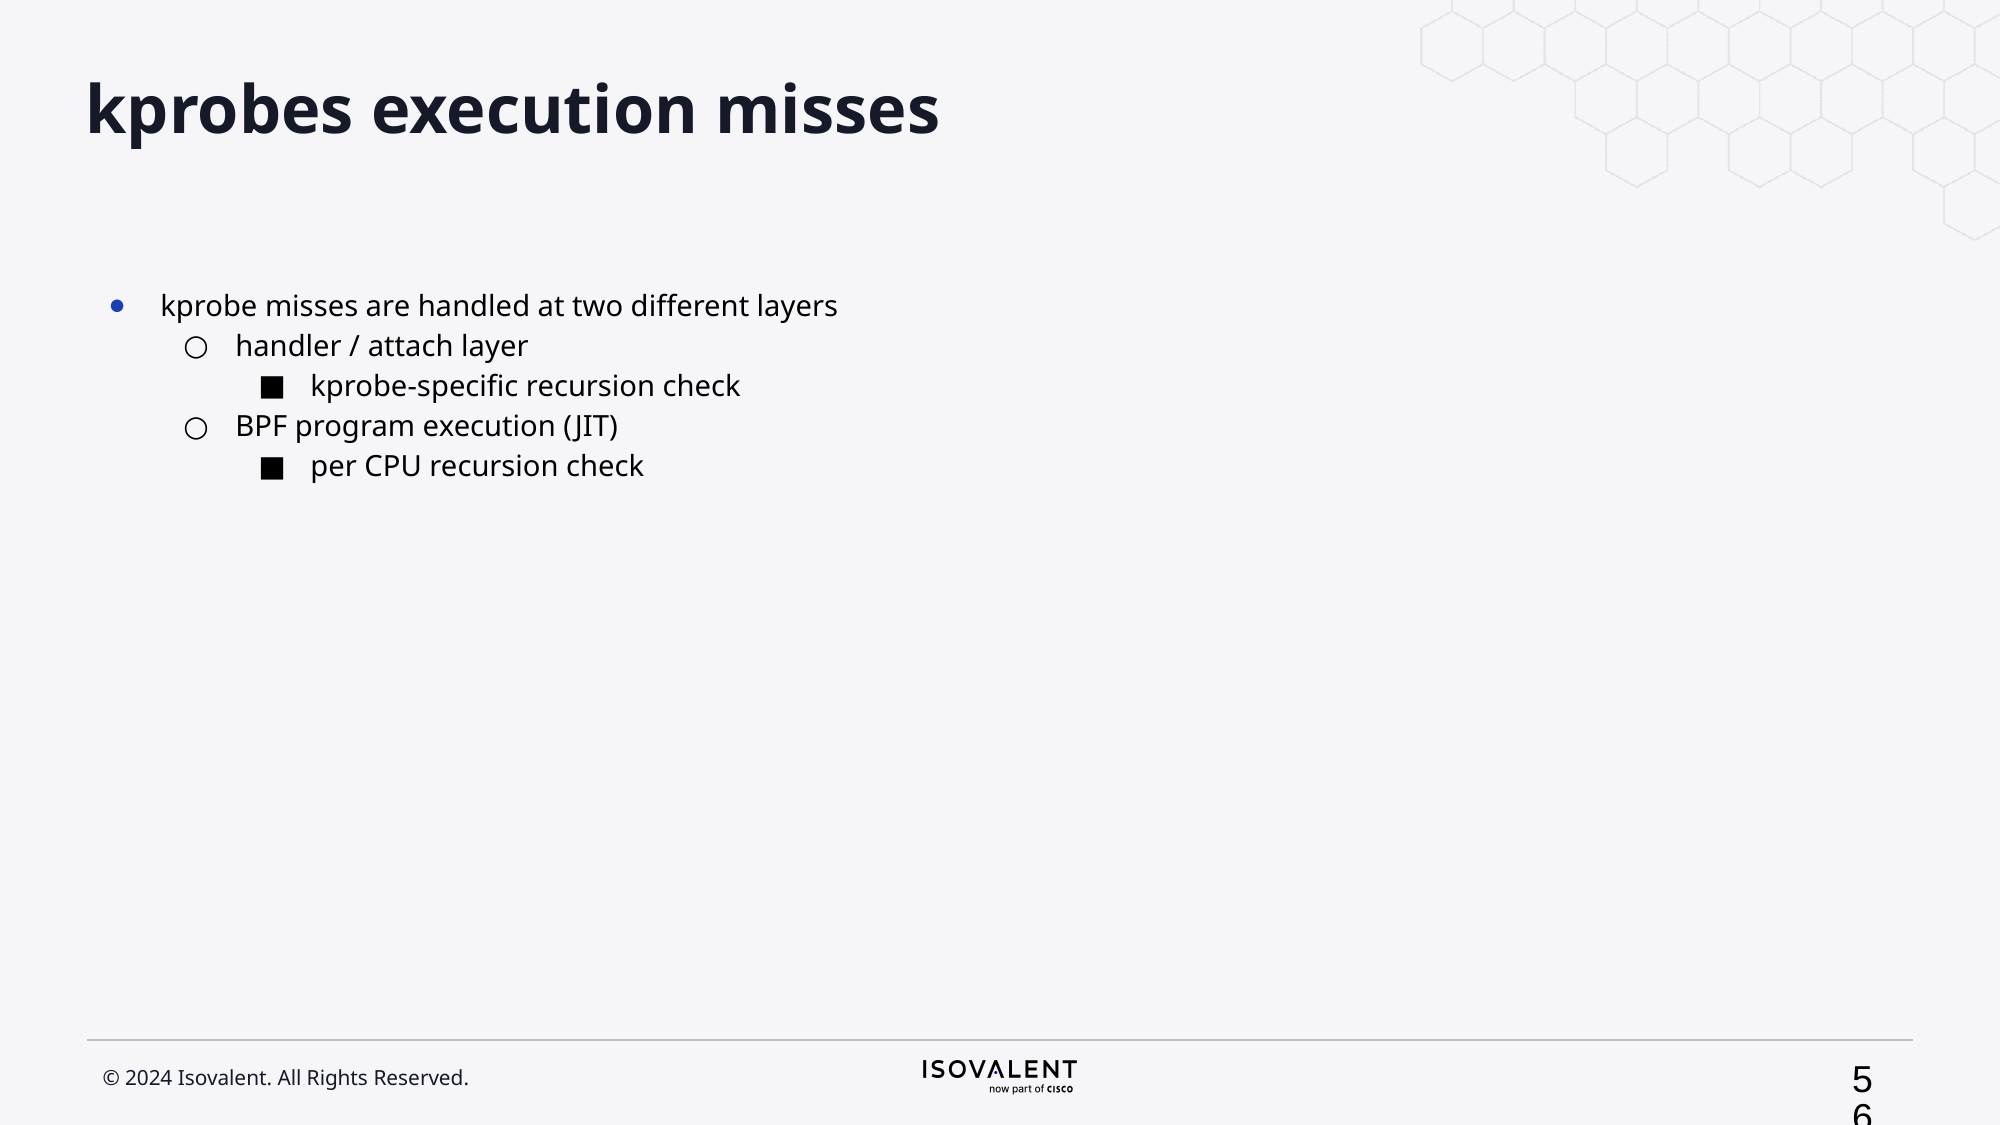

# kprobes execution misses
kprobe misses are handled at two different layers
handler / attach layer
kprobe-specific recursion check
BPF program execution (JIT)
per CPU recursion check